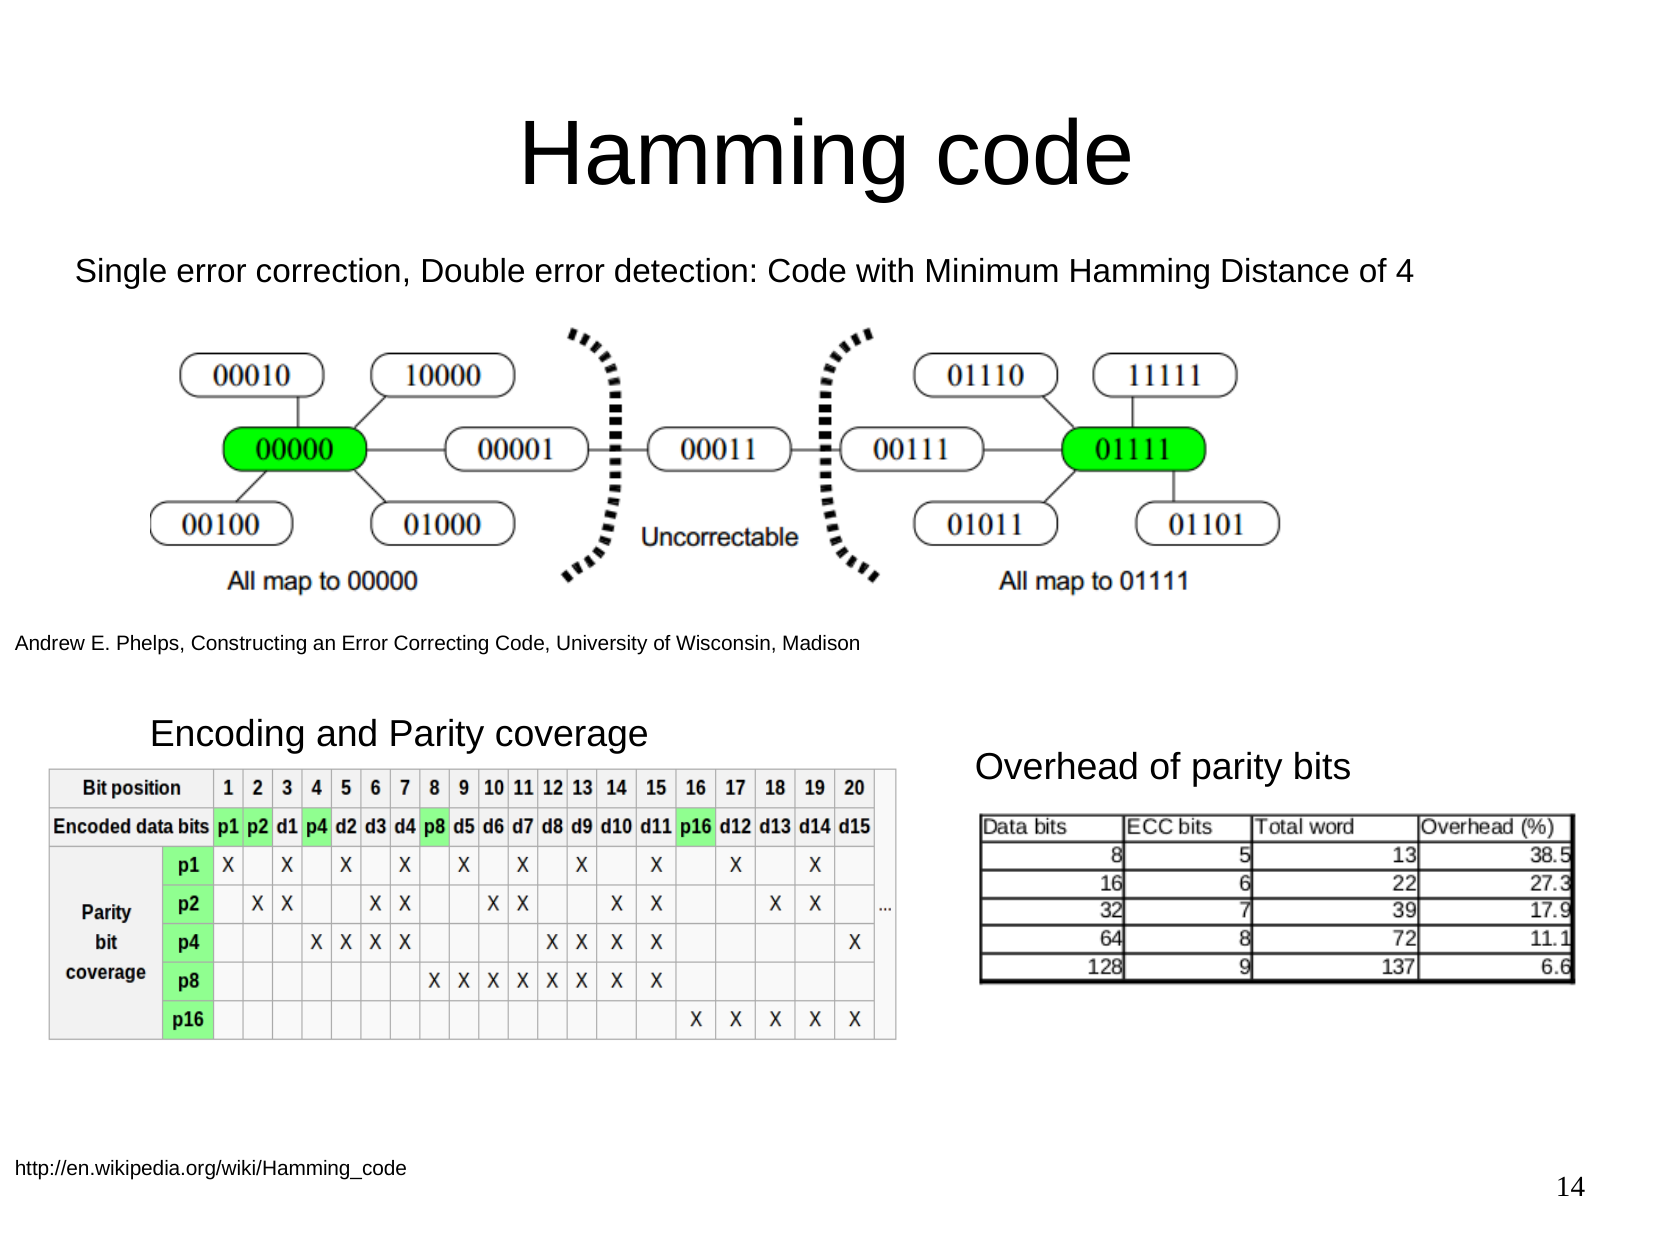

# Hamming code
Single error correction, Double error detection: Code with Minimum Hamming Distance of 4
Andrew E. Phelps, Constructing an Error Correcting Code, University of Wisconsin, Madison
Encoding and Parity coverage
Overhead of parity bits
http://en.wikipedia.org/wiki/Hamming_code
14